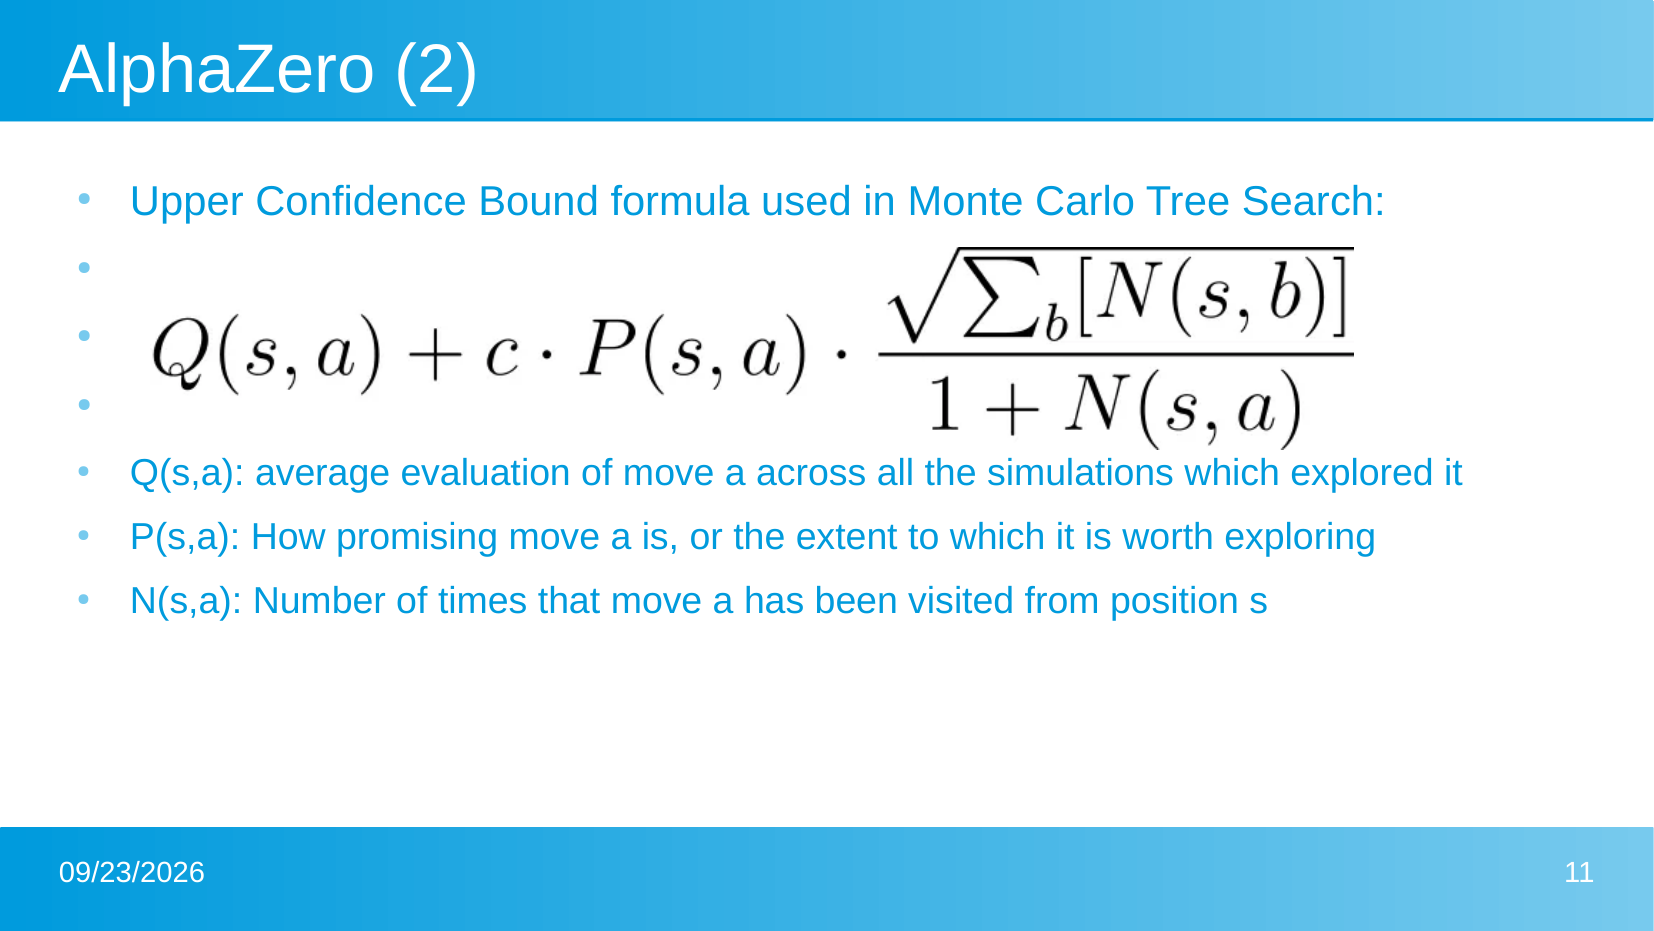

# AlphaZero (2)
Upper Confidence Bound formula used in Monte Carlo Tree Search:
Q(s,a): average evaluation of move a across all the simulations which explored it
P(s,a): How promising move a is, or the extent to which it is worth exploring
N(s,a): Number of times that move a has been visited from position s
11